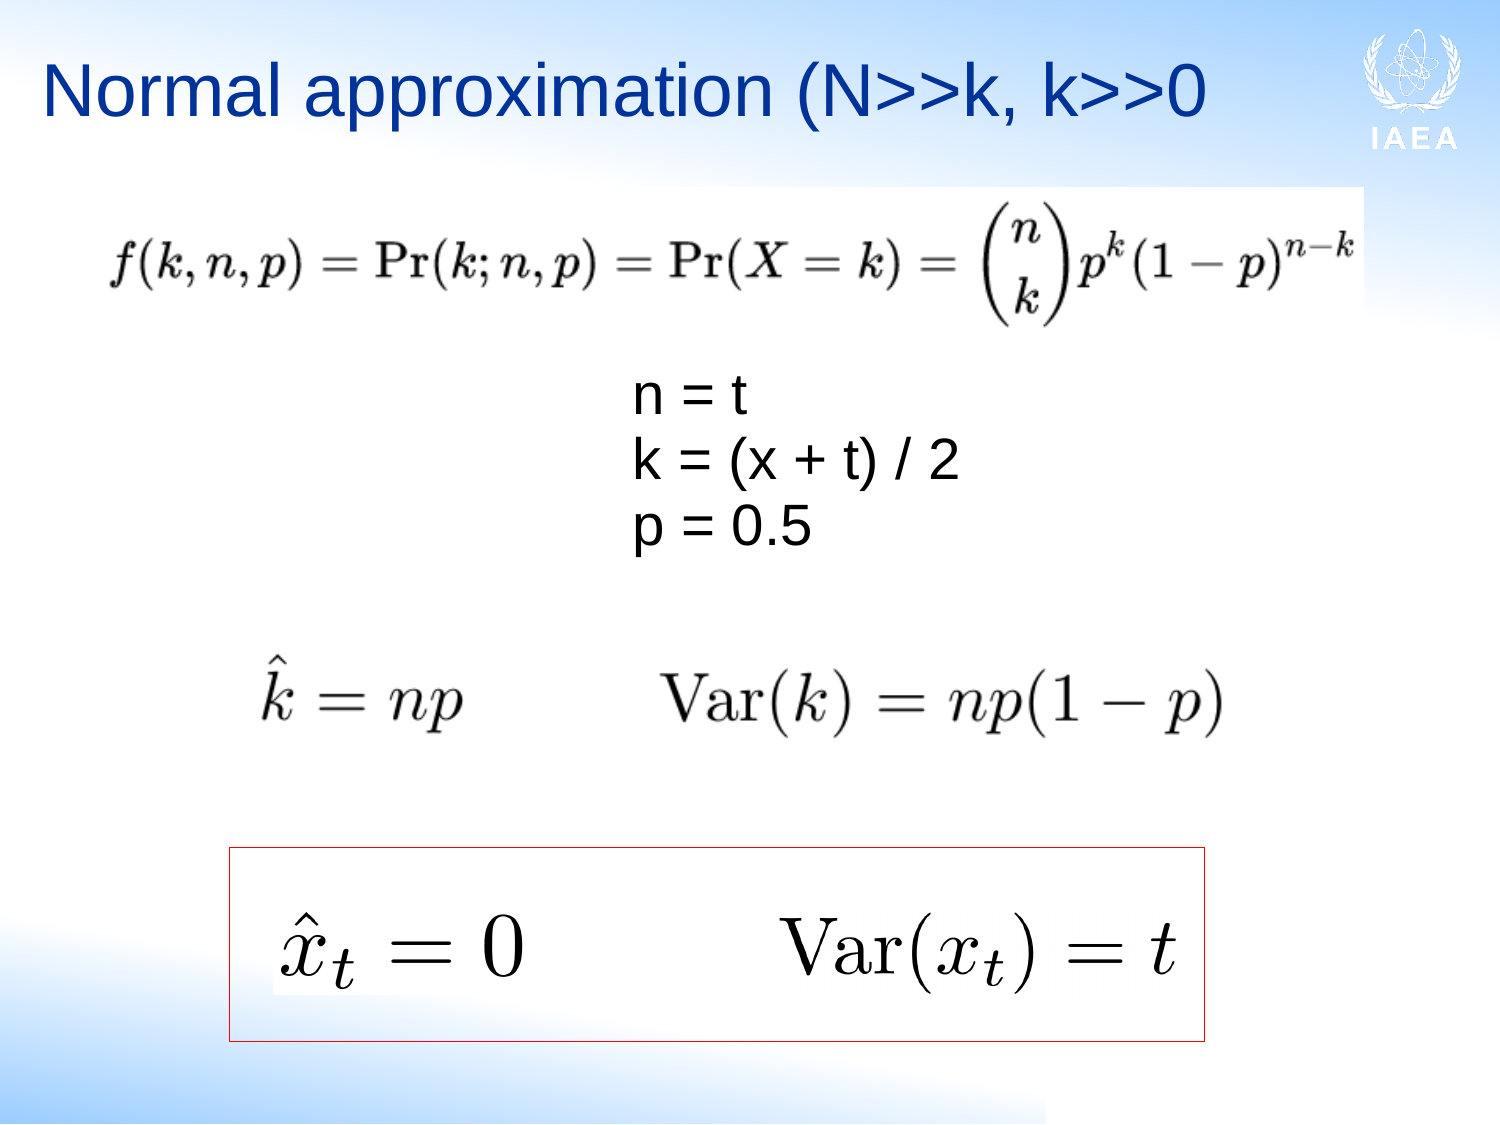

# Normal approximation (N>>k, k>>0
n = t
k = (x + t) / 2
p = 0.5